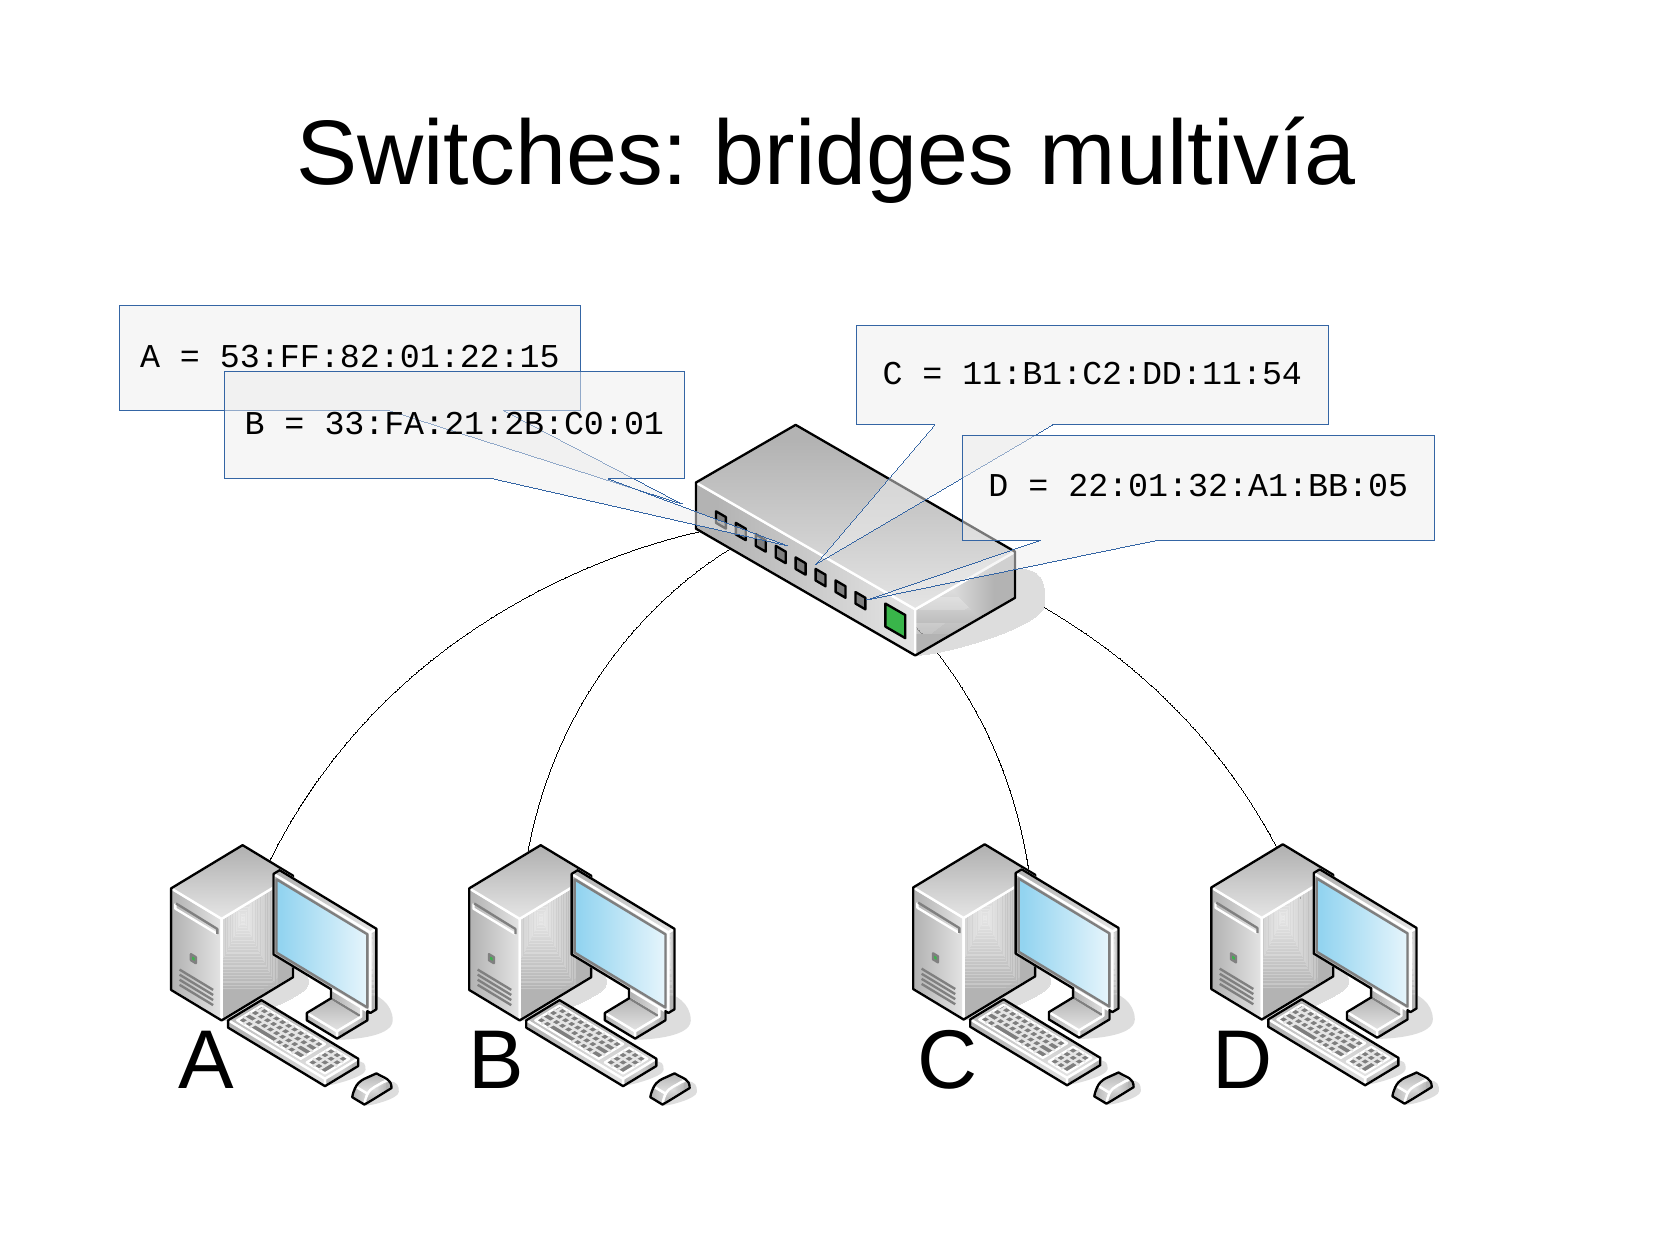

# Switches: bridges multivía
A = 53:FF:82:01:22:15
C = 11:B1:C2:DD:11:54
B = 33:FA:21:2B:C0:01
D = 22:01:32:A1:BB:05
A
B
C
D